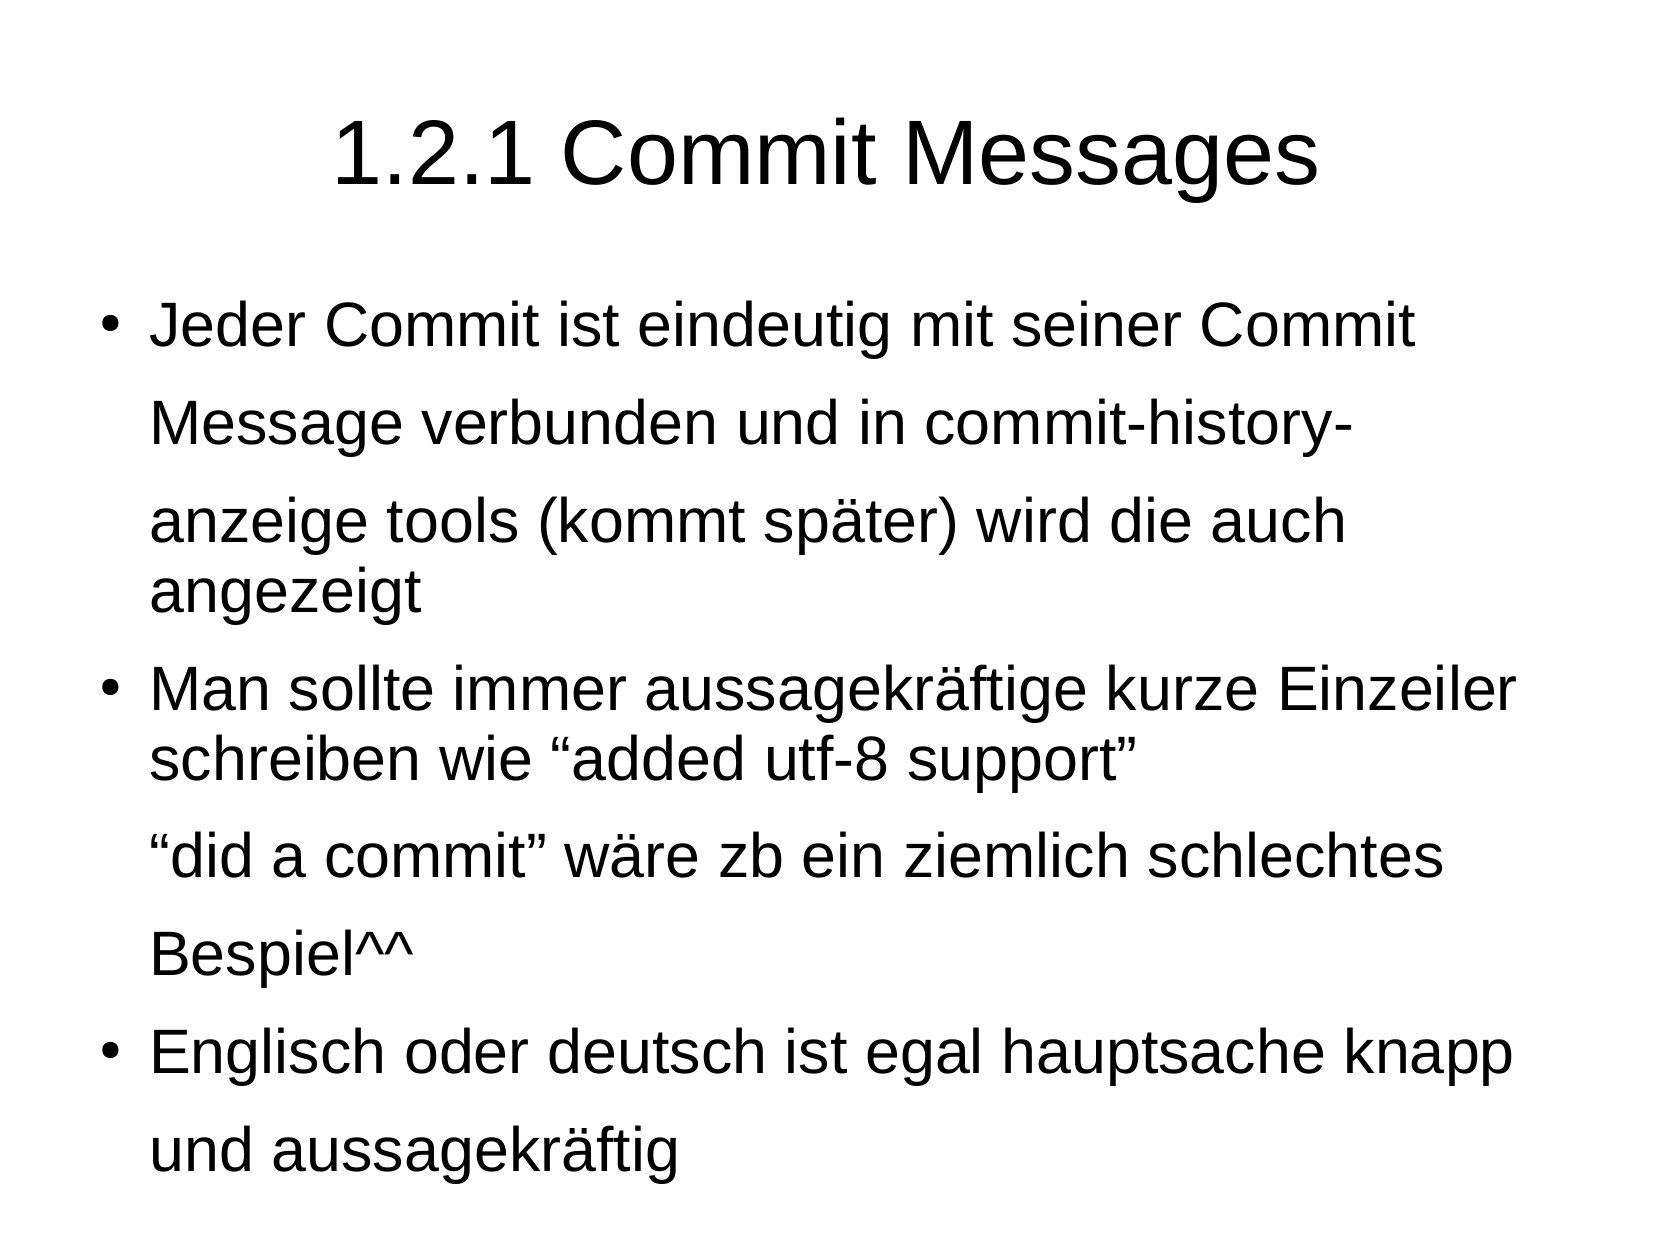

# 1.2.1 Commit Messages
Jeder Commit ist eindeutig mit seiner Commit
Message verbunden und in commit-history-
anzeige tools (kommt später) wird die auch angezeigt
Man sollte immer aussagekräftige kurze Einzeiler schreiben wie “added utf-8 support”
“did a commit” wäre zb ein ziemlich schlechtes
Bespiel^^
Englisch oder deutsch ist egal hauptsache knapp
und aussagekräftig